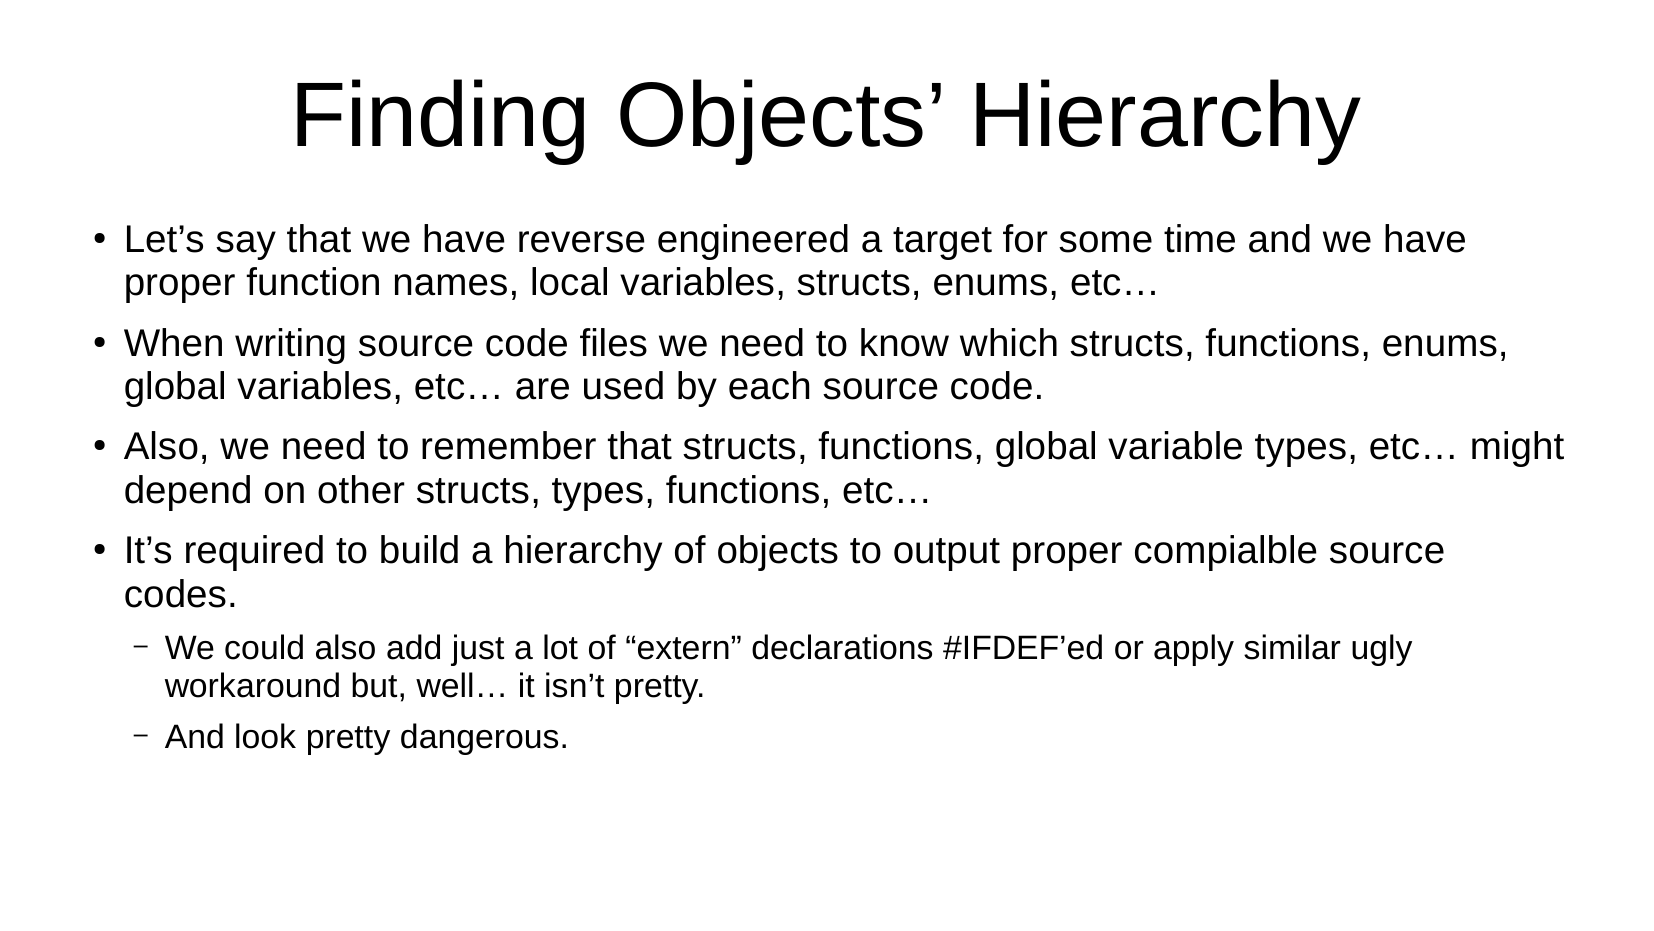

# Finding Objects’ Hierarchy
Let’s say that we have reverse engineered a target for some time and we have proper function names, local variables, structs, enums, etc…
When writing source code files we need to know which structs, functions, enums, global variables, etc… are used by each source code.
Also, we need to remember that structs, functions, global variable types, etc… might depend on other structs, types, functions, etc…
It’s required to build a hierarchy of objects to output proper compialble source codes.
We could also add just a lot of “extern” declarations #IFDEF’ed or apply similar ugly workaround but, well… it isn’t pretty.
And look pretty dangerous.